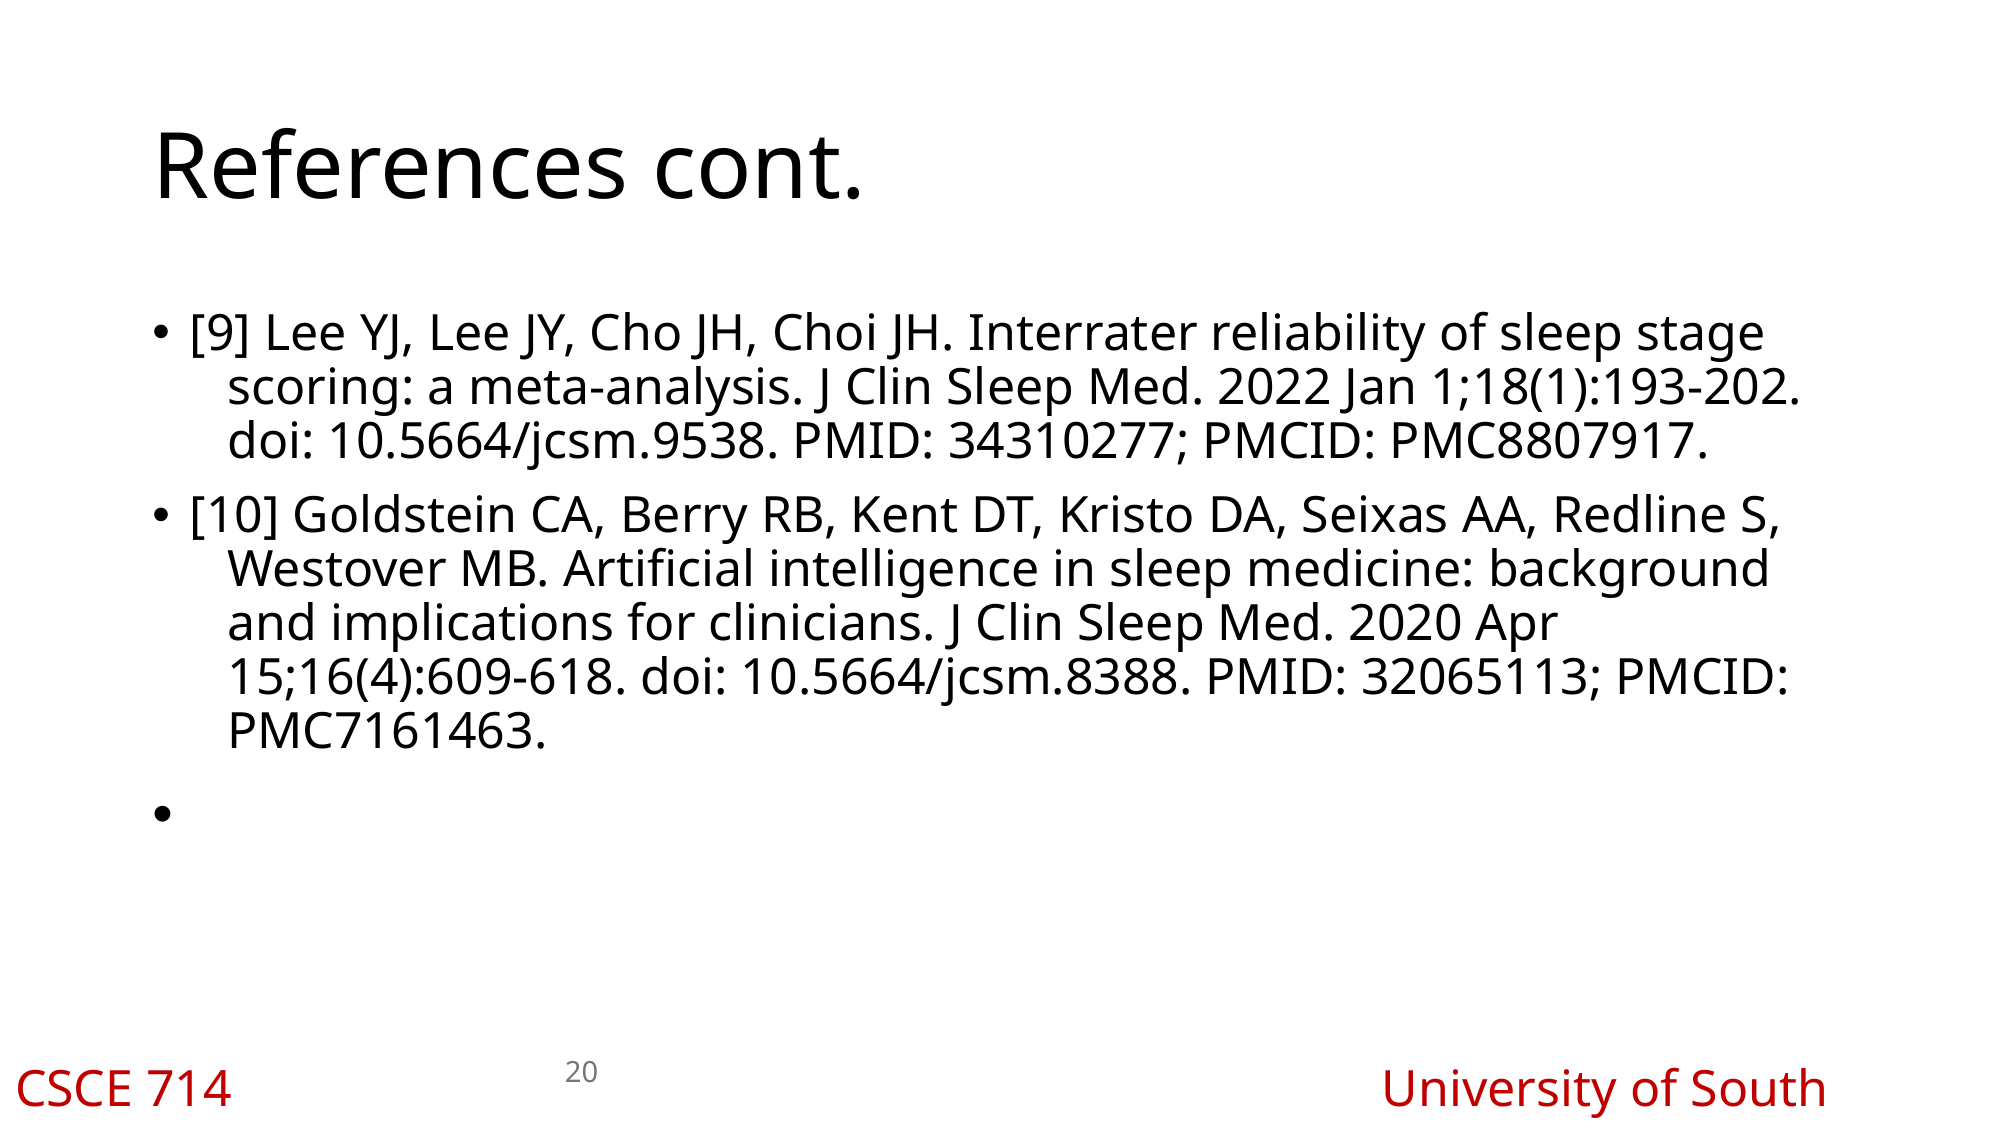

# References cont.
[9] Lee YJ, Lee JY, Cho JH, Choi JH. Interrater reliability of sleep stage scoring: a meta-analysis. J Clin Sleep Med. 2022 Jan 1;18(1):193-202. doi: 10.5664/jcsm.9538. PMID: 34310277; PMCID: PMC8807917.
[10] Goldstein CA, Berry RB, Kent DT, Kristo DA, Seixas AA, Redline S, Westover MB. Artificial intelligence in sleep medicine: background and implications for clinicians. J Clin Sleep Med. 2020 Apr 15;16(4):609-618. doi: 10.5664/jcsm.8388. PMID: 32065113; PMCID: PMC7161463.
CSCE 714
University of South Carolina